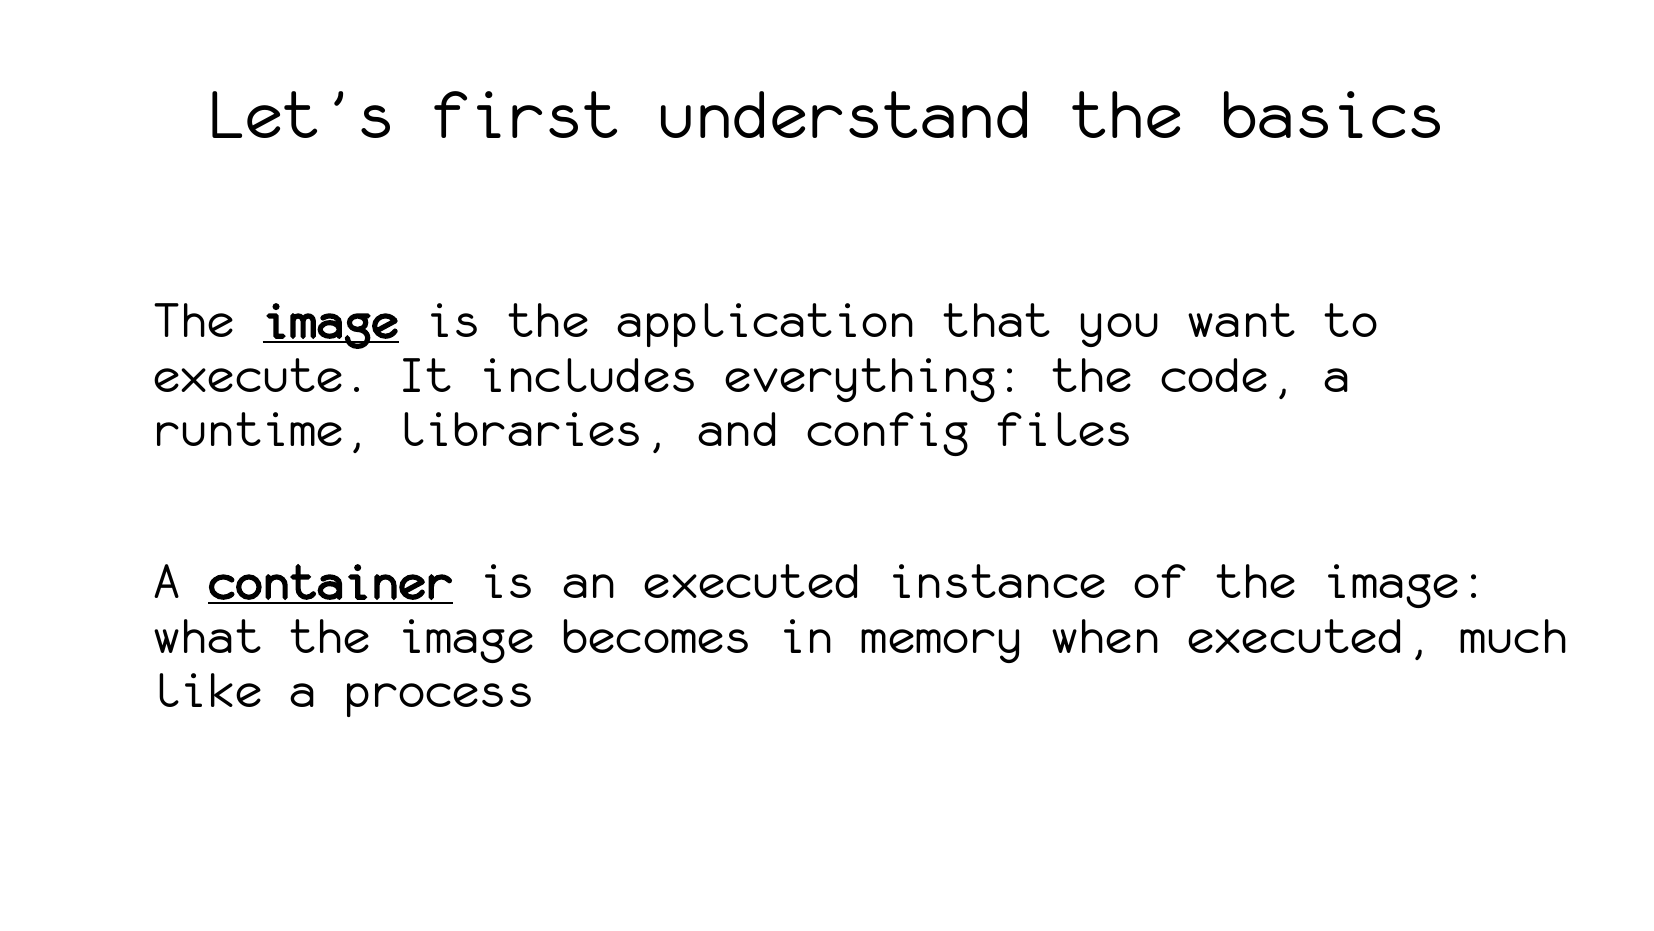

# Let’s first understand the basics
The image is the application that you want to execute. It includes everything: the code, a runtime, libraries, and config files
A container is an executed instance of the image: what the image becomes in memory when executed, much like a process